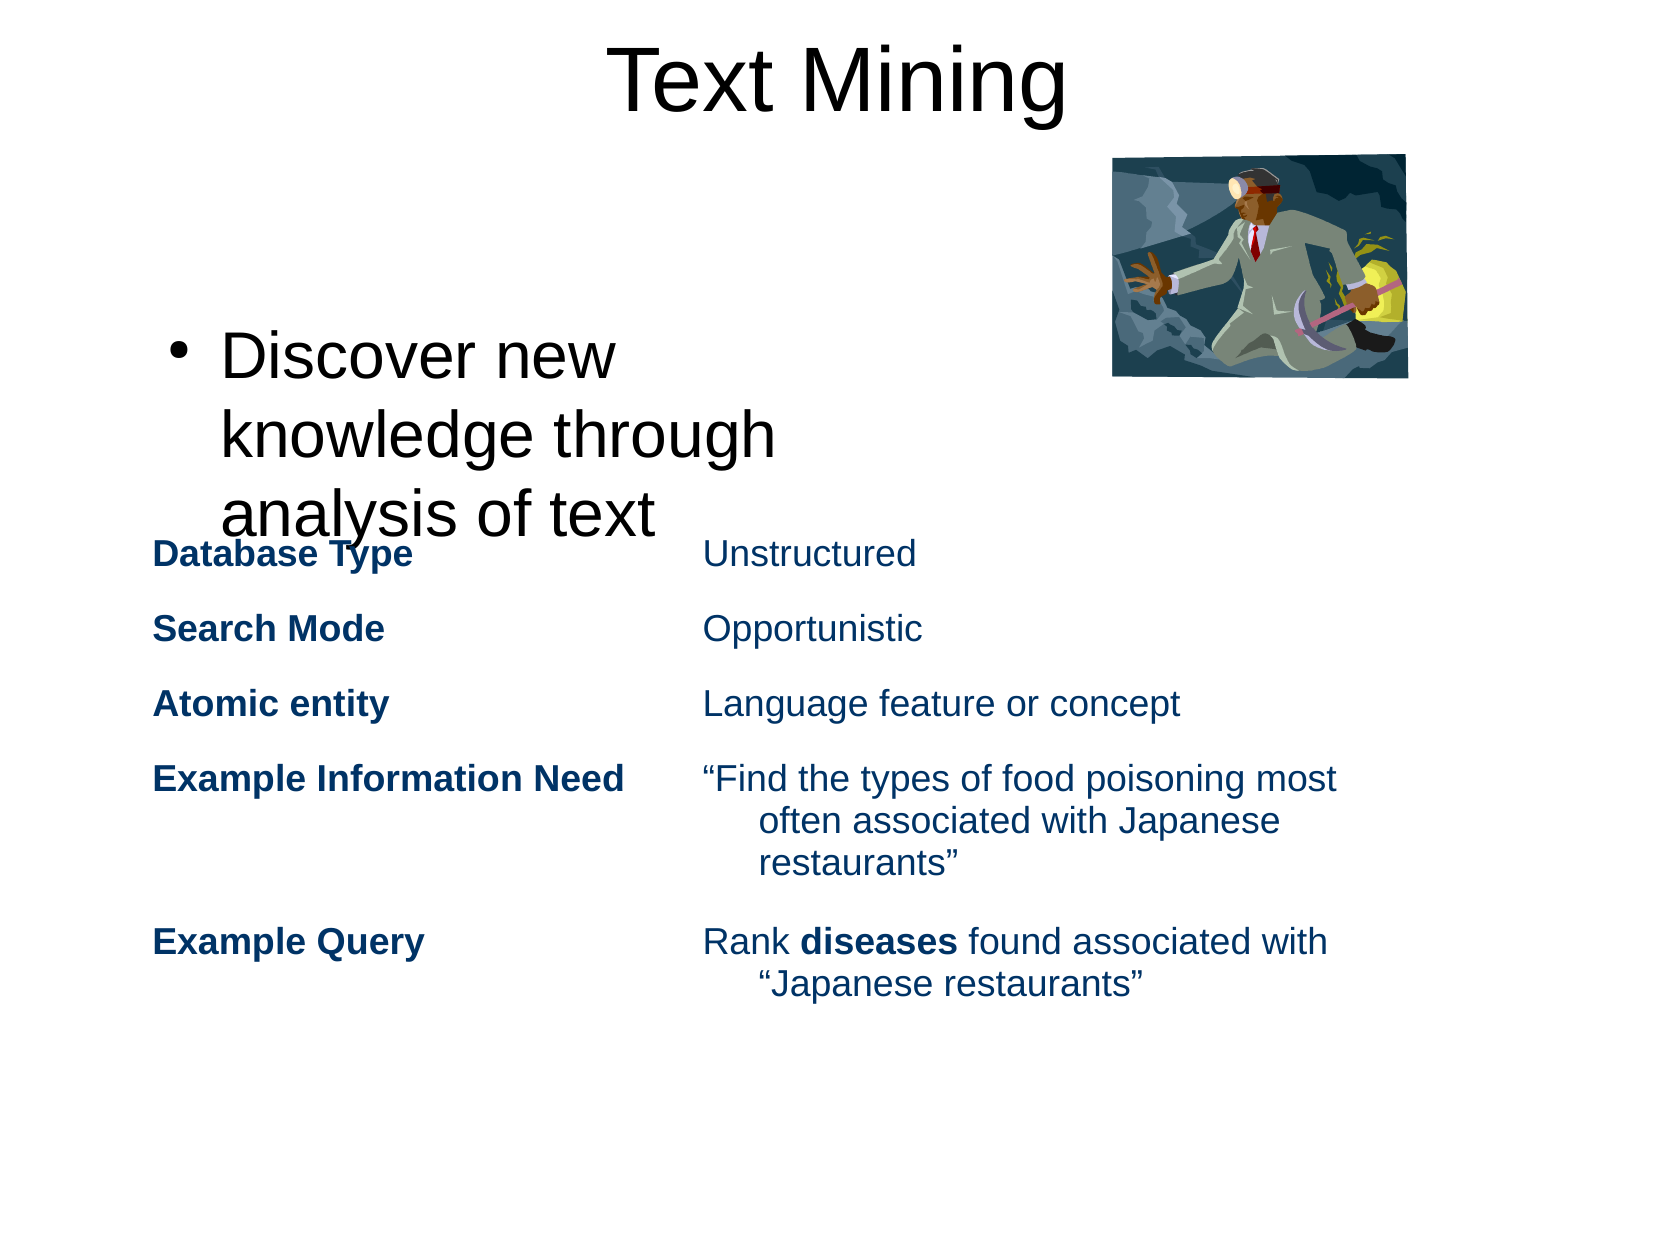

# Text Mining
Discover new knowledge through analysis of text
| Database Type | Unstructured |
| --- | --- |
| Search Mode | Opportunistic |
| Atomic entity | Language feature or concept |
| Example Information Need | “Find the types of food poisoning most often associated with Japanese restaurants” |
| Example Query | Rank diseases found associated with “Japanese restaurants” |